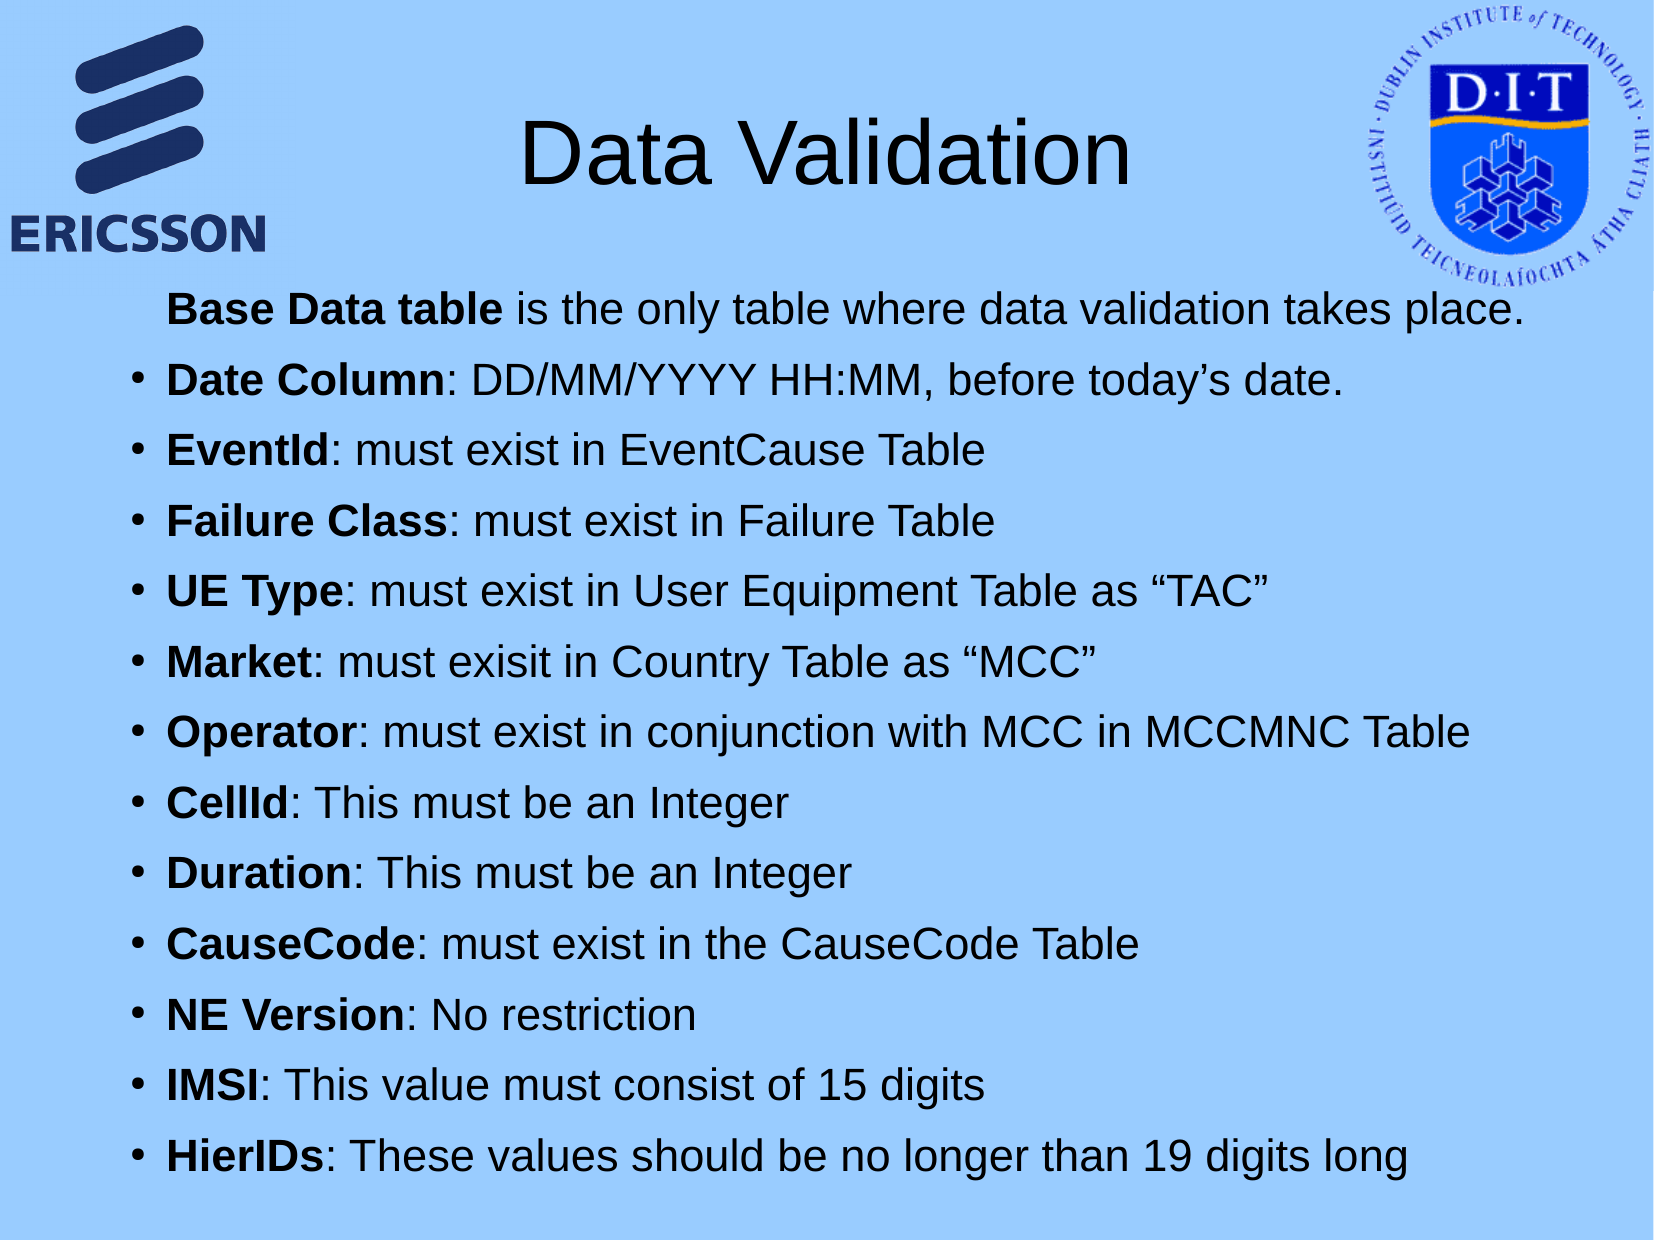

# Data Validation
Base Data table is the only table where data validation takes place.
Date Column: DD/MM/YYYY HH:MM, before today’s date.
EventId: must exist in EventCause Table
Failure Class: must exist in Failure Table
UE Type: must exist in User Equipment Table as “TAC”
Market: must exisit in Country Table as “MCC”
Operator: must exist in conjunction with MCC in MCCMNC Table
CellId: This must be an Integer
Duration: This must be an Integer
CauseCode: must exist in the CauseCode Table
NE Version: No restriction
IMSI: This value must consist of 15 digits
HierIDs: These values should be no longer than 19 digits long